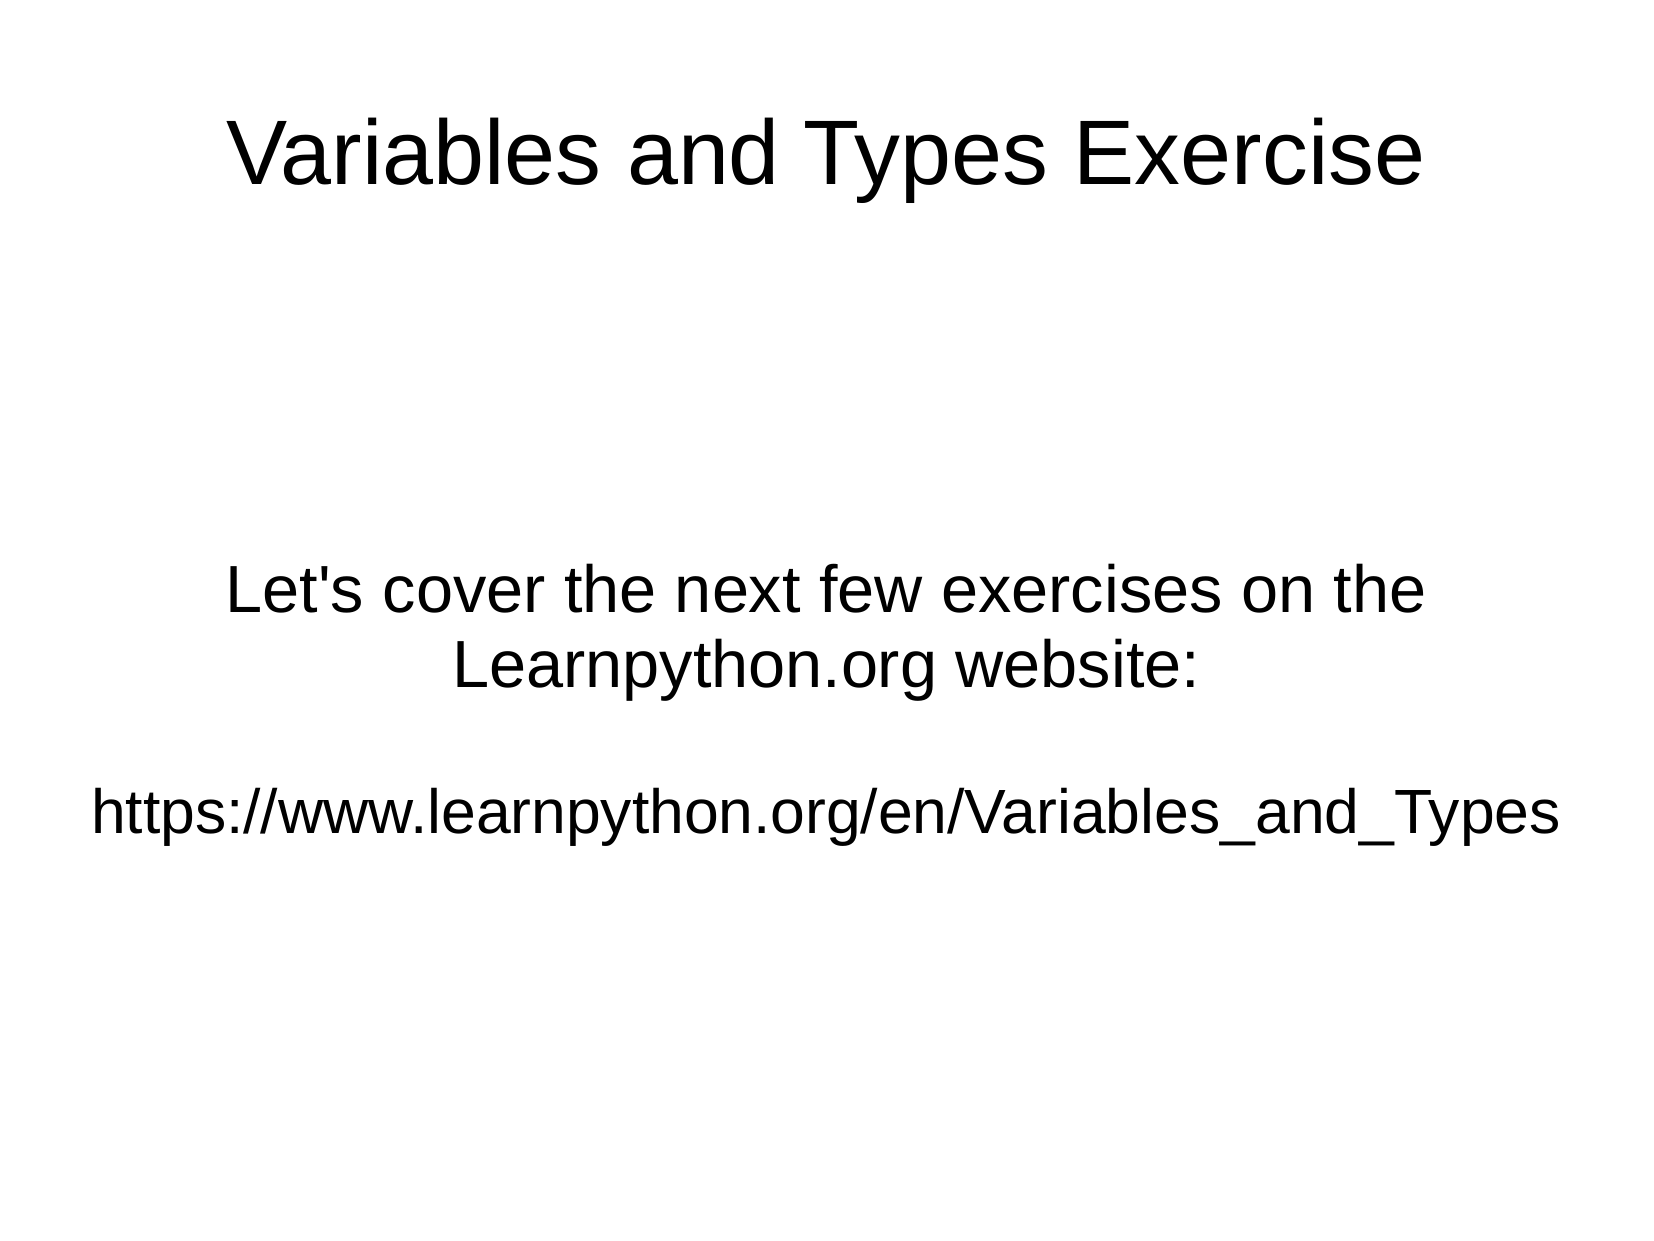

# Variables and Types Exercise
Let's cover the next few exercises on the Learnpython.org website:
https://www.learnpython.org/en/Variables_and_Types